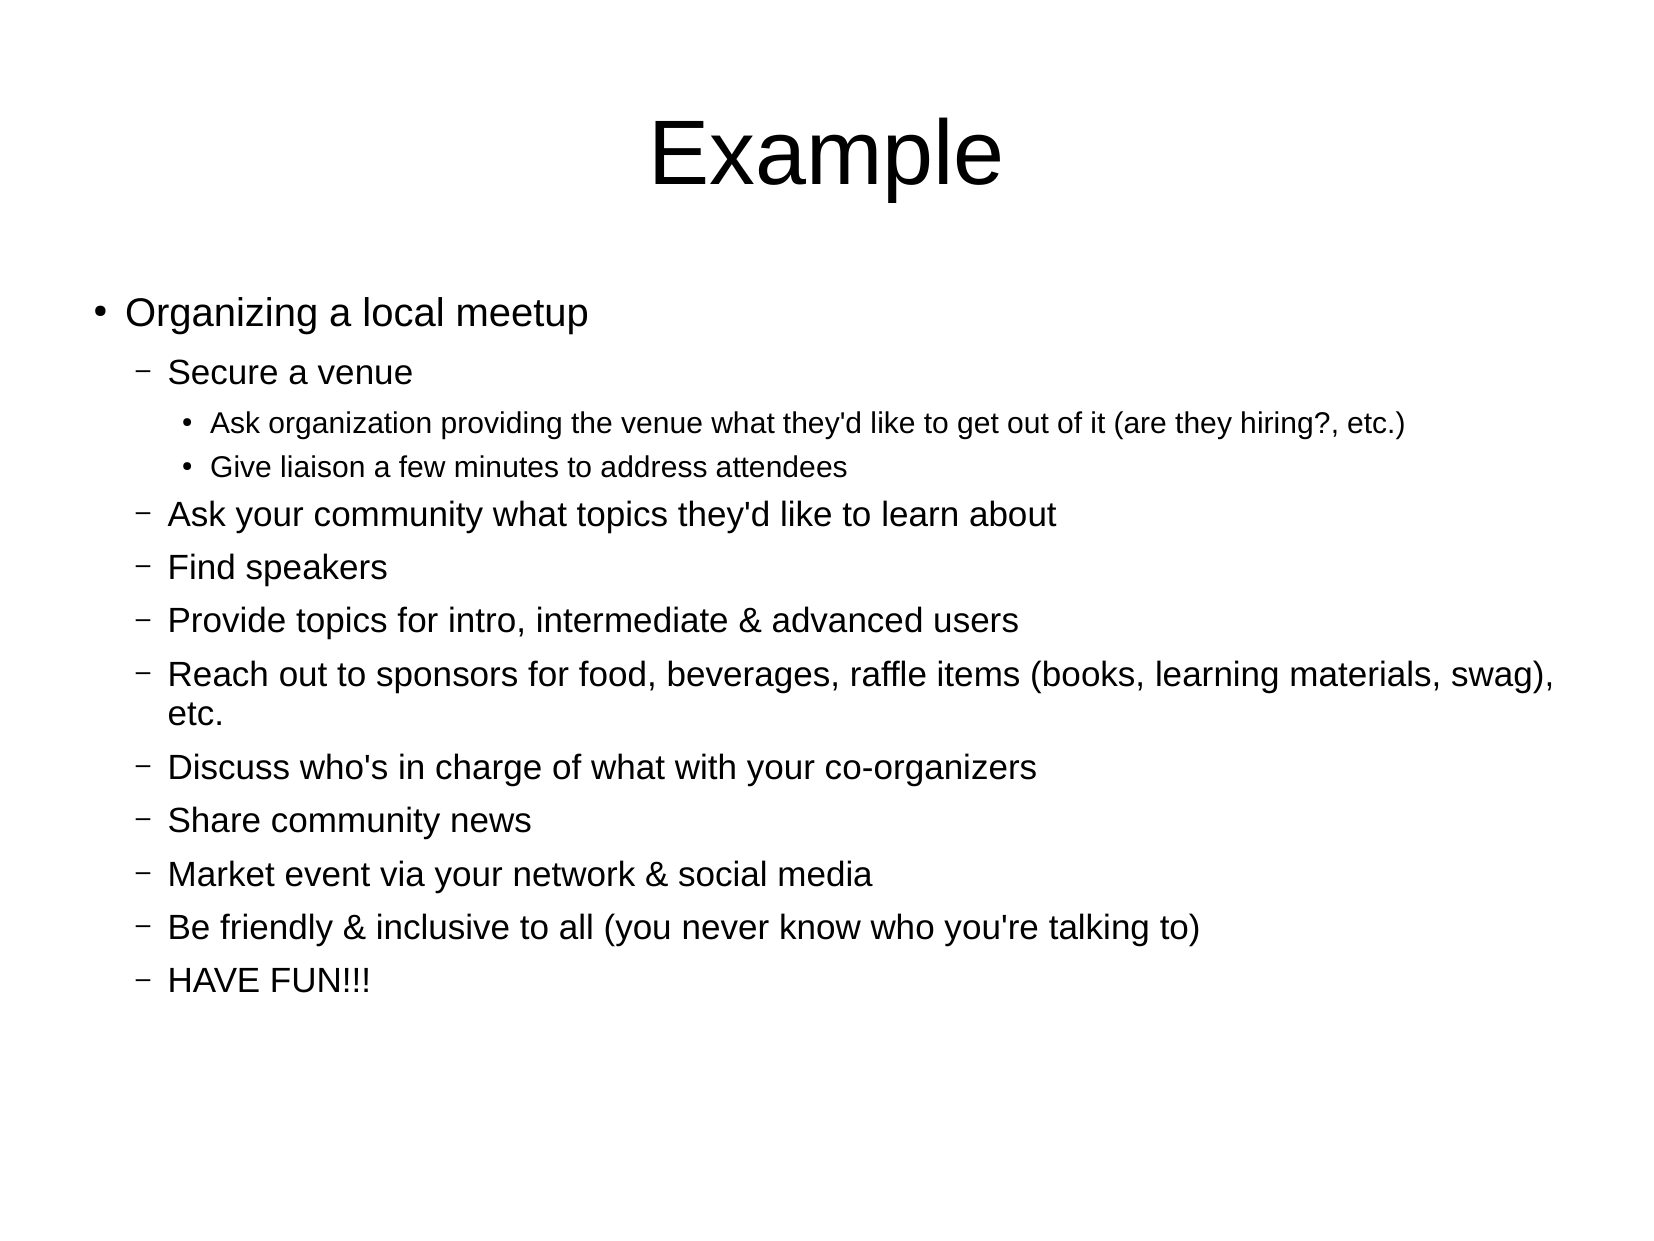

# Example
Organizing a local meetup
Secure a venue
Ask organization providing the venue what they'd like to get out of it (are they hiring?, etc.)
Give liaison a few minutes to address attendees
Ask your community what topics they'd like to learn about
Find speakers
Provide topics for intro, intermediate & advanced users
Reach out to sponsors for food, beverages, raffle items (books, learning materials, swag), etc.
Discuss who's in charge of what with your co-organizers
Share community news
Market event via your network & social media
Be friendly & inclusive to all (you never know who you're talking to)
HAVE FUN!!!